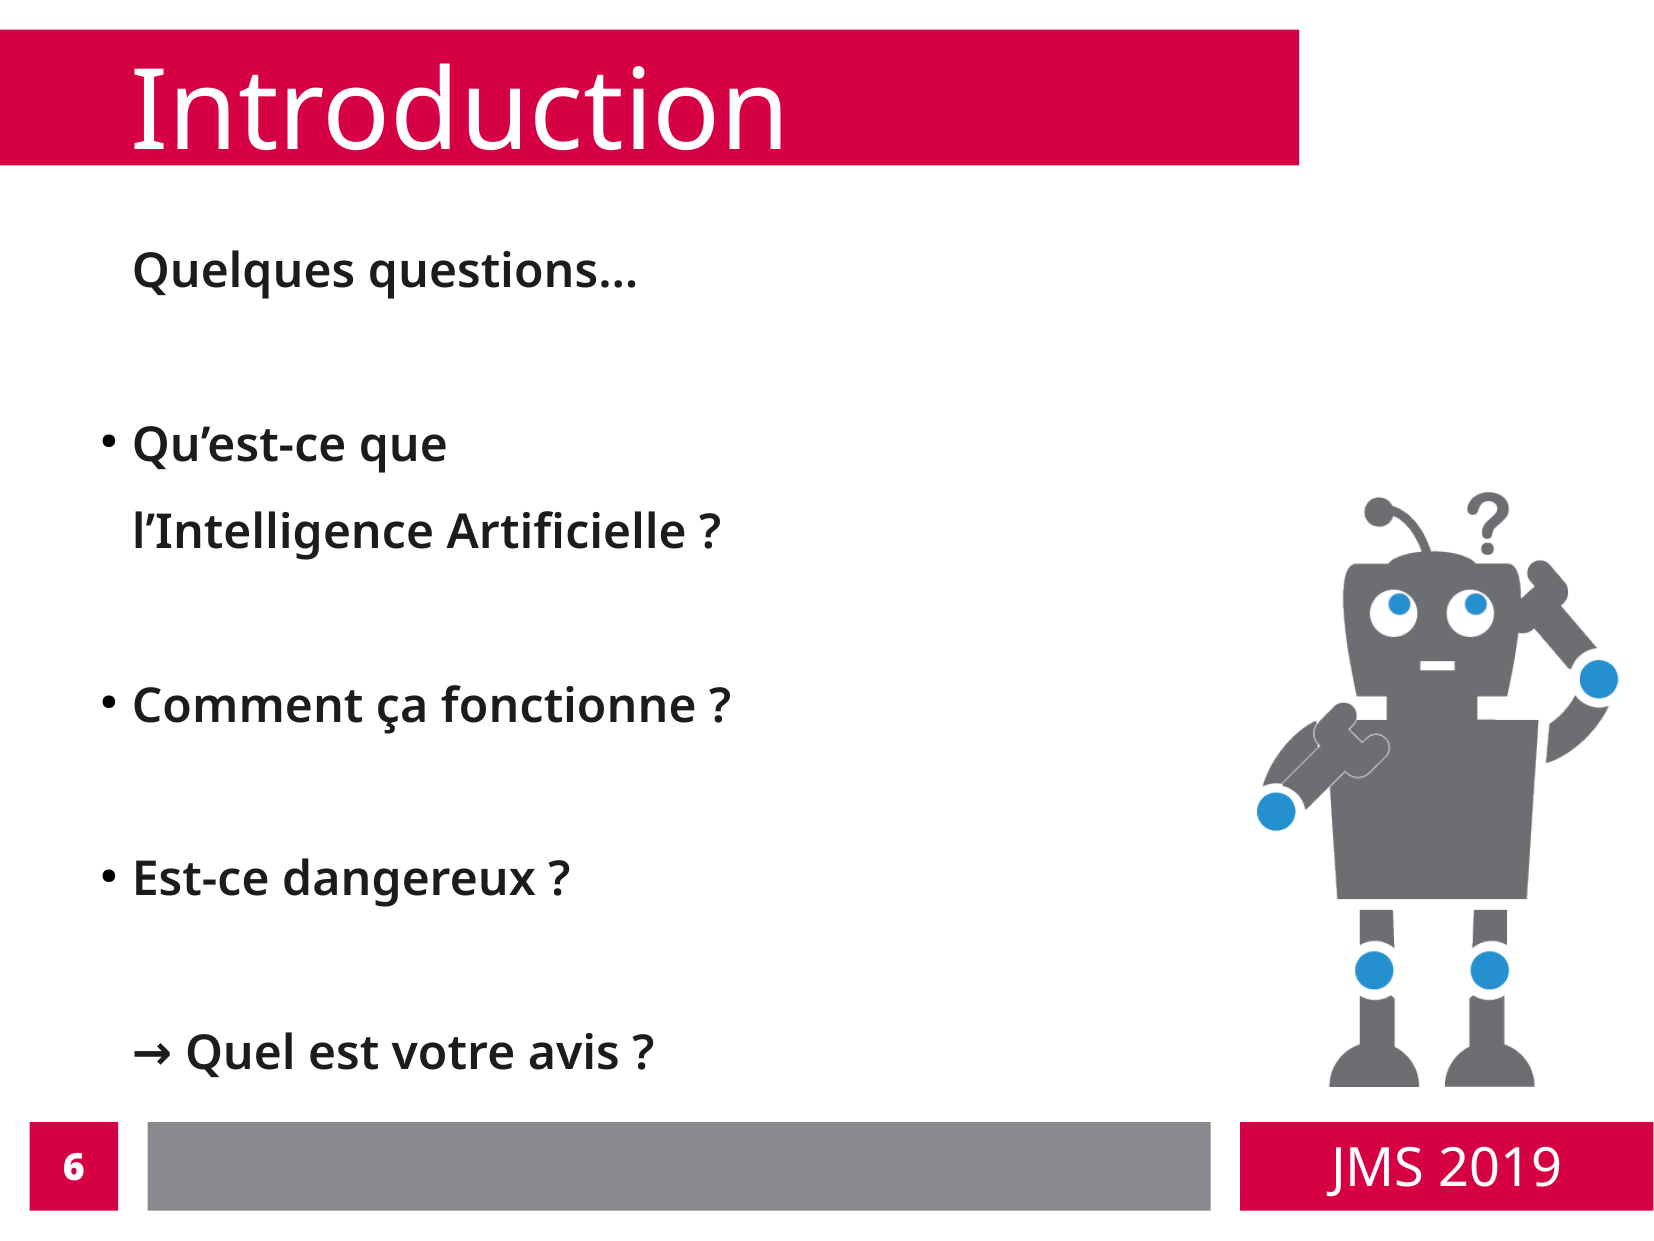

# Introduction
Quelques questions…
Qu’est-ce que
l’Intelligence Artificielle ?
Comment ça fonctionne ?
Est-ce dangereux ?
→ Quel est votre avis ?
6